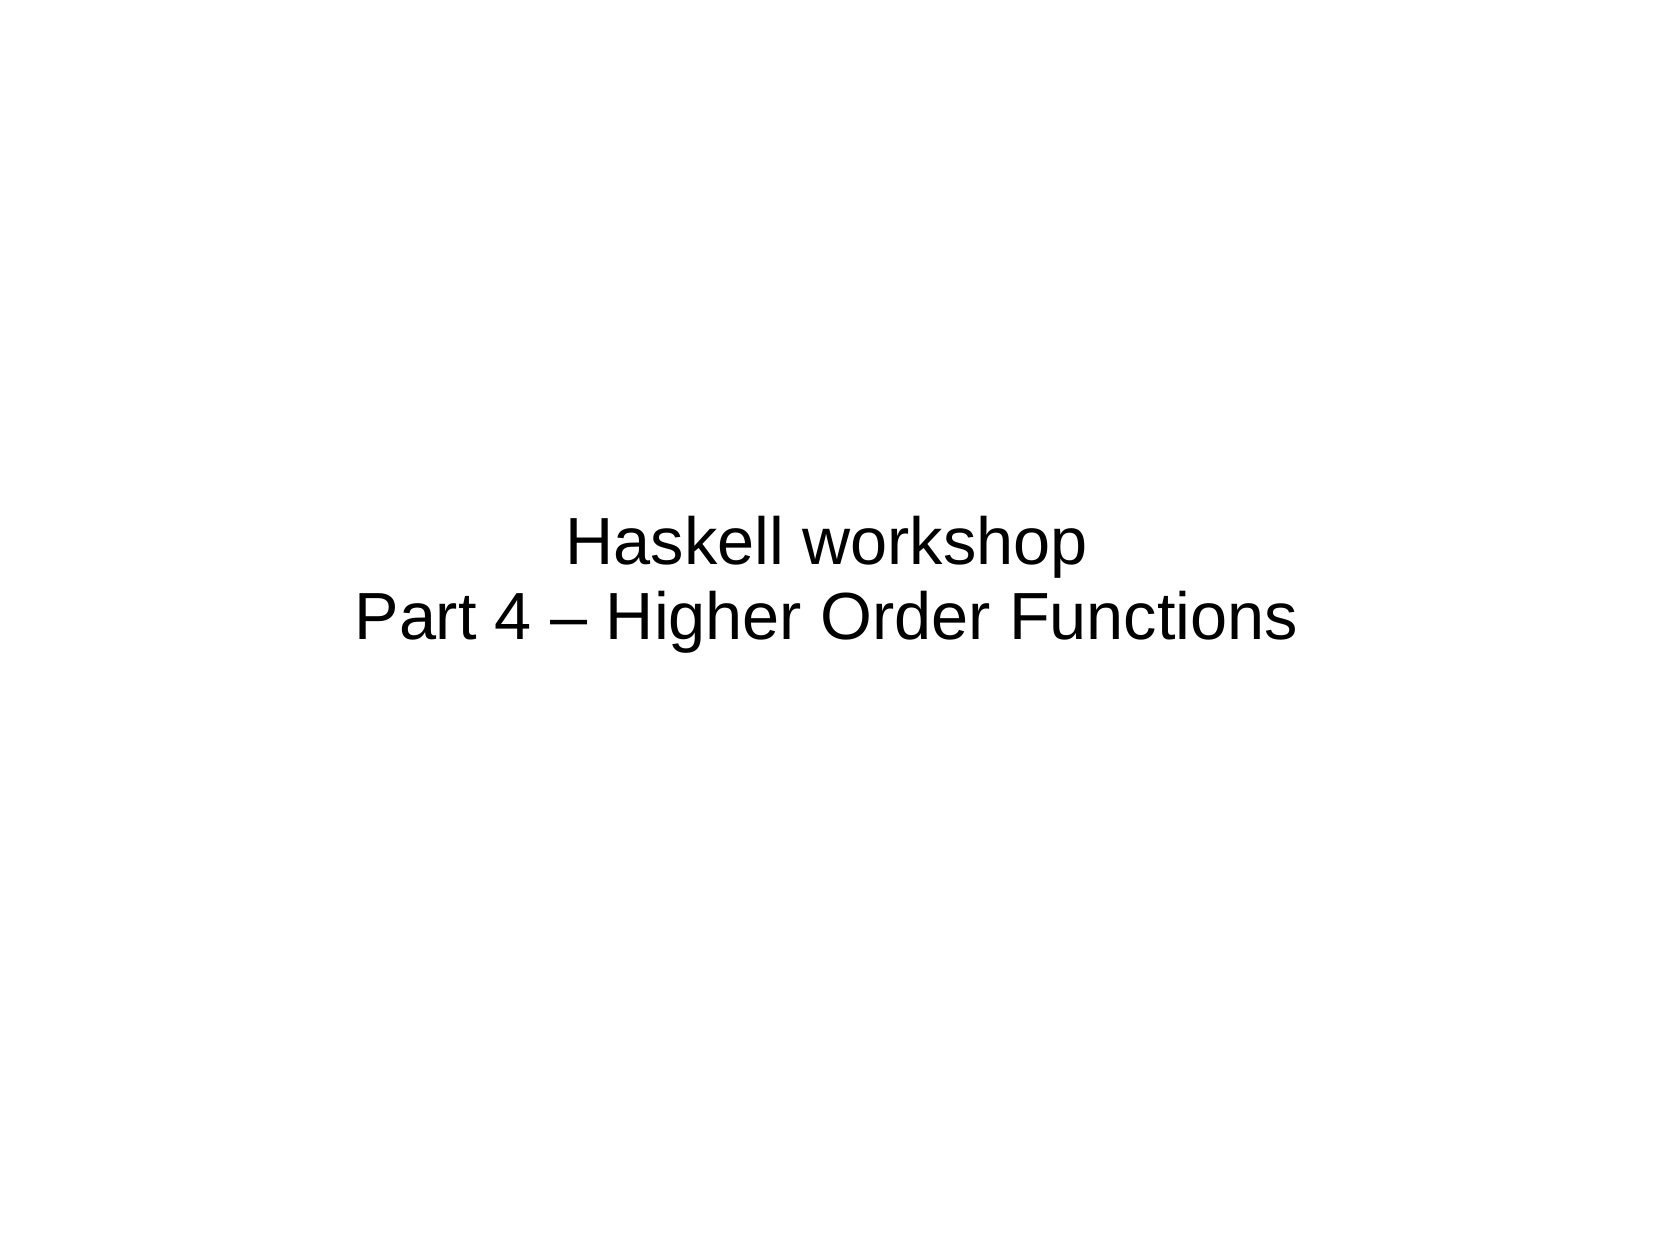

# Haskell workshop
Part 4 – Higher Order Functions